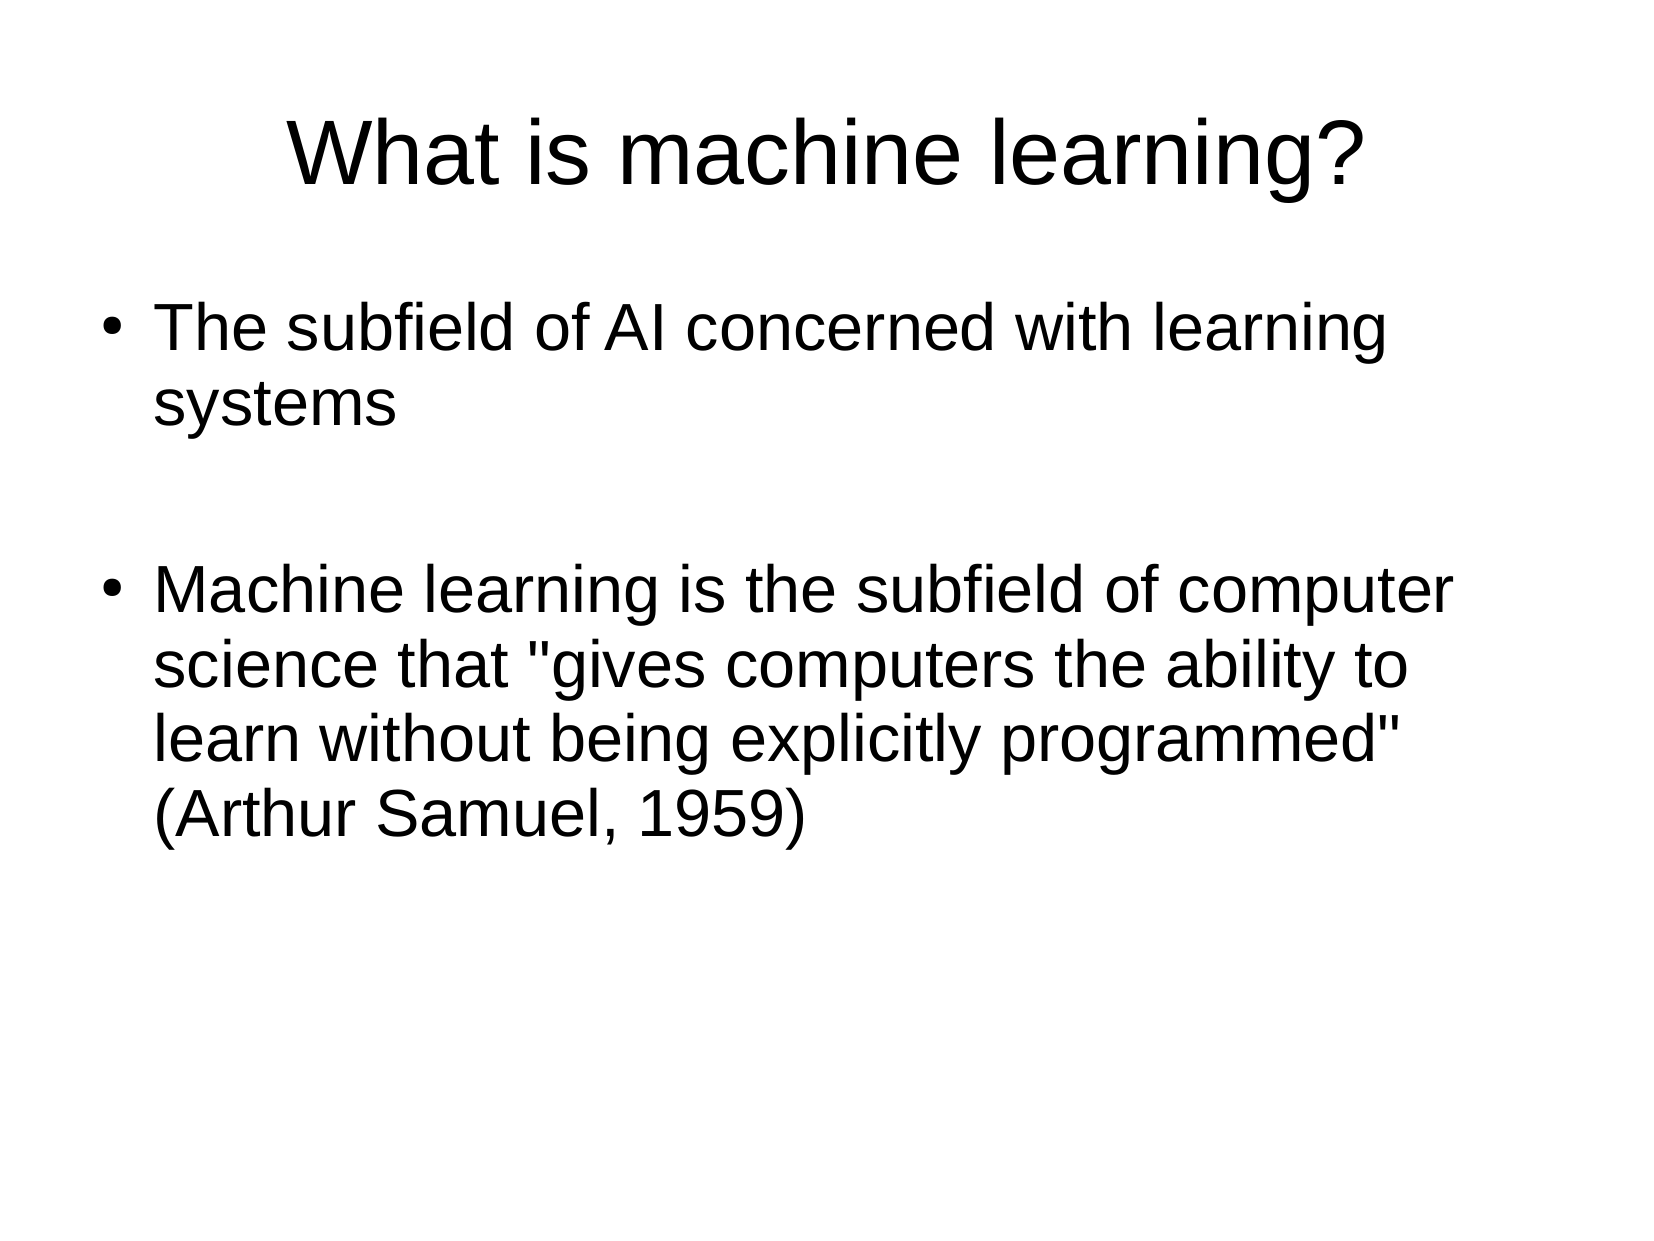

# What is machine learning?
The subfield of AI concerned with learning systems
Machine learning is the subfield of computer science that "gives computers the ability to learn without being explicitly programmed" (Arthur Samuel, 1959)